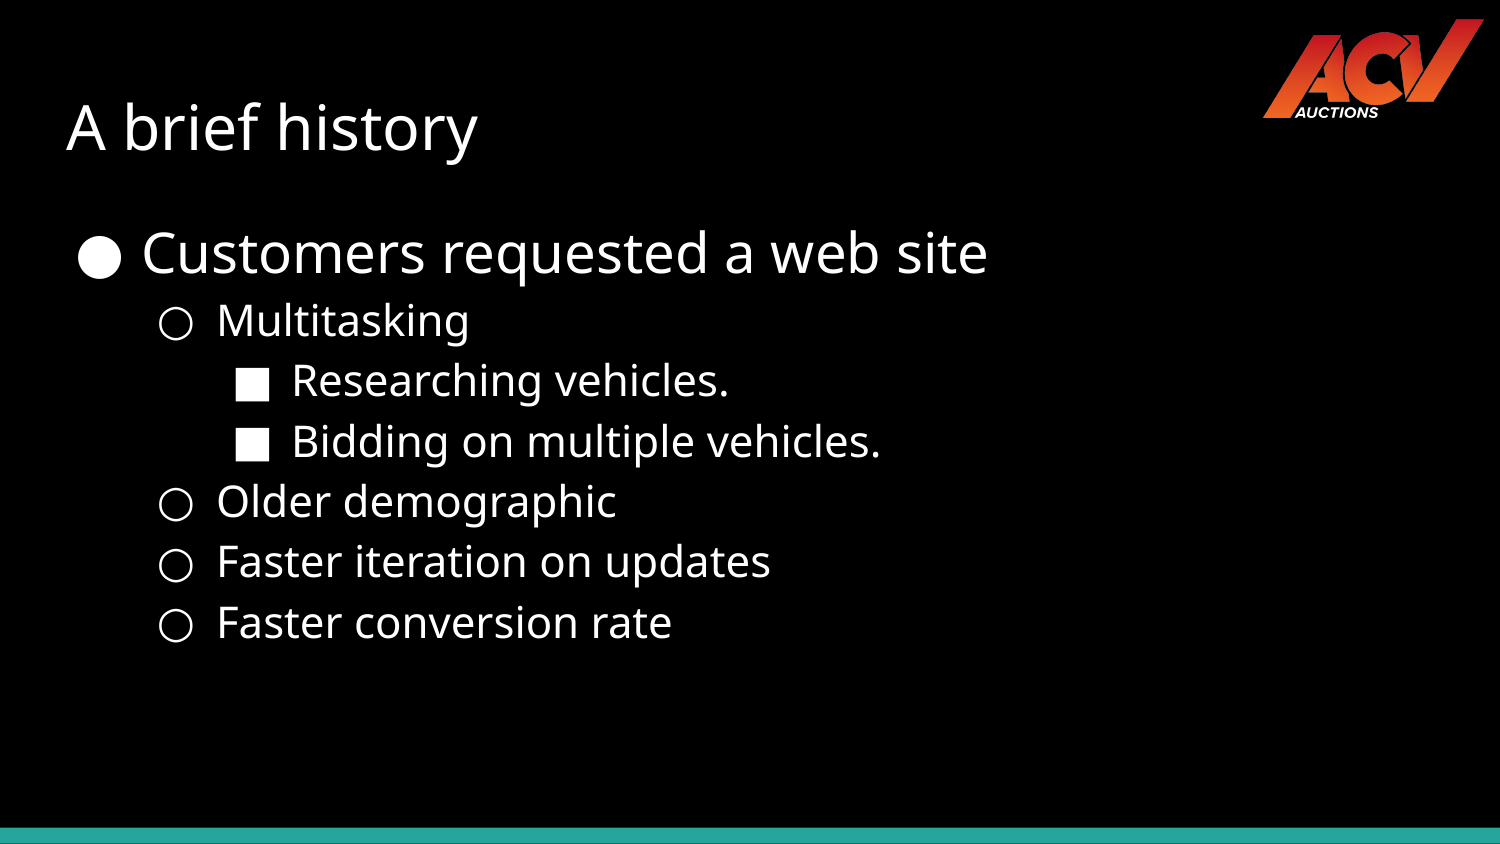

# A brief history
Customers requested a web site
Multitasking
Researching vehicles.
Bidding on multiple vehicles.
Older demographic
Faster iteration on updates
Faster conversion rate